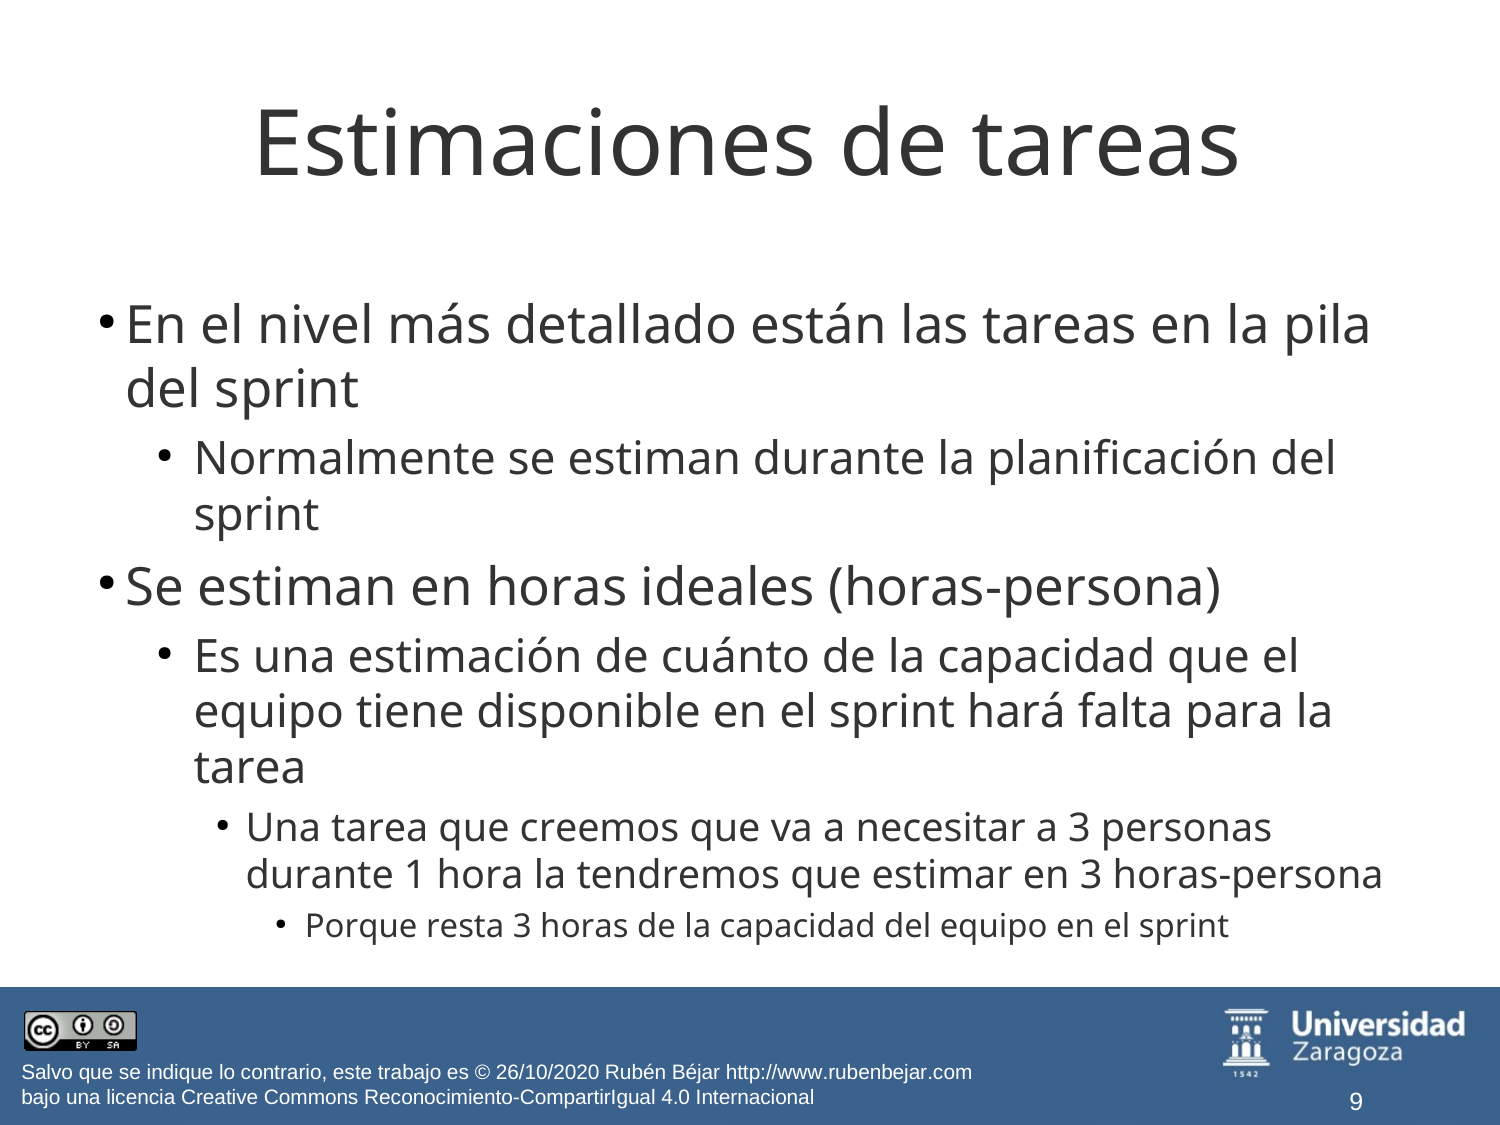

# Estimaciones de tareas
En el nivel más detallado están las tareas en la pila del sprint
Normalmente se estiman durante la planificación del sprint
Se estiman en horas ideales (horas-persona)
Es una estimación de cuánto de la capacidad que el equipo tiene disponible en el sprint hará falta para la tarea
Una tarea que creemos que va a necesitar a 3 personas durante 1 hora la tendremos que estimar en 3 horas-persona
Porque resta 3 horas de la capacidad del equipo en el sprint